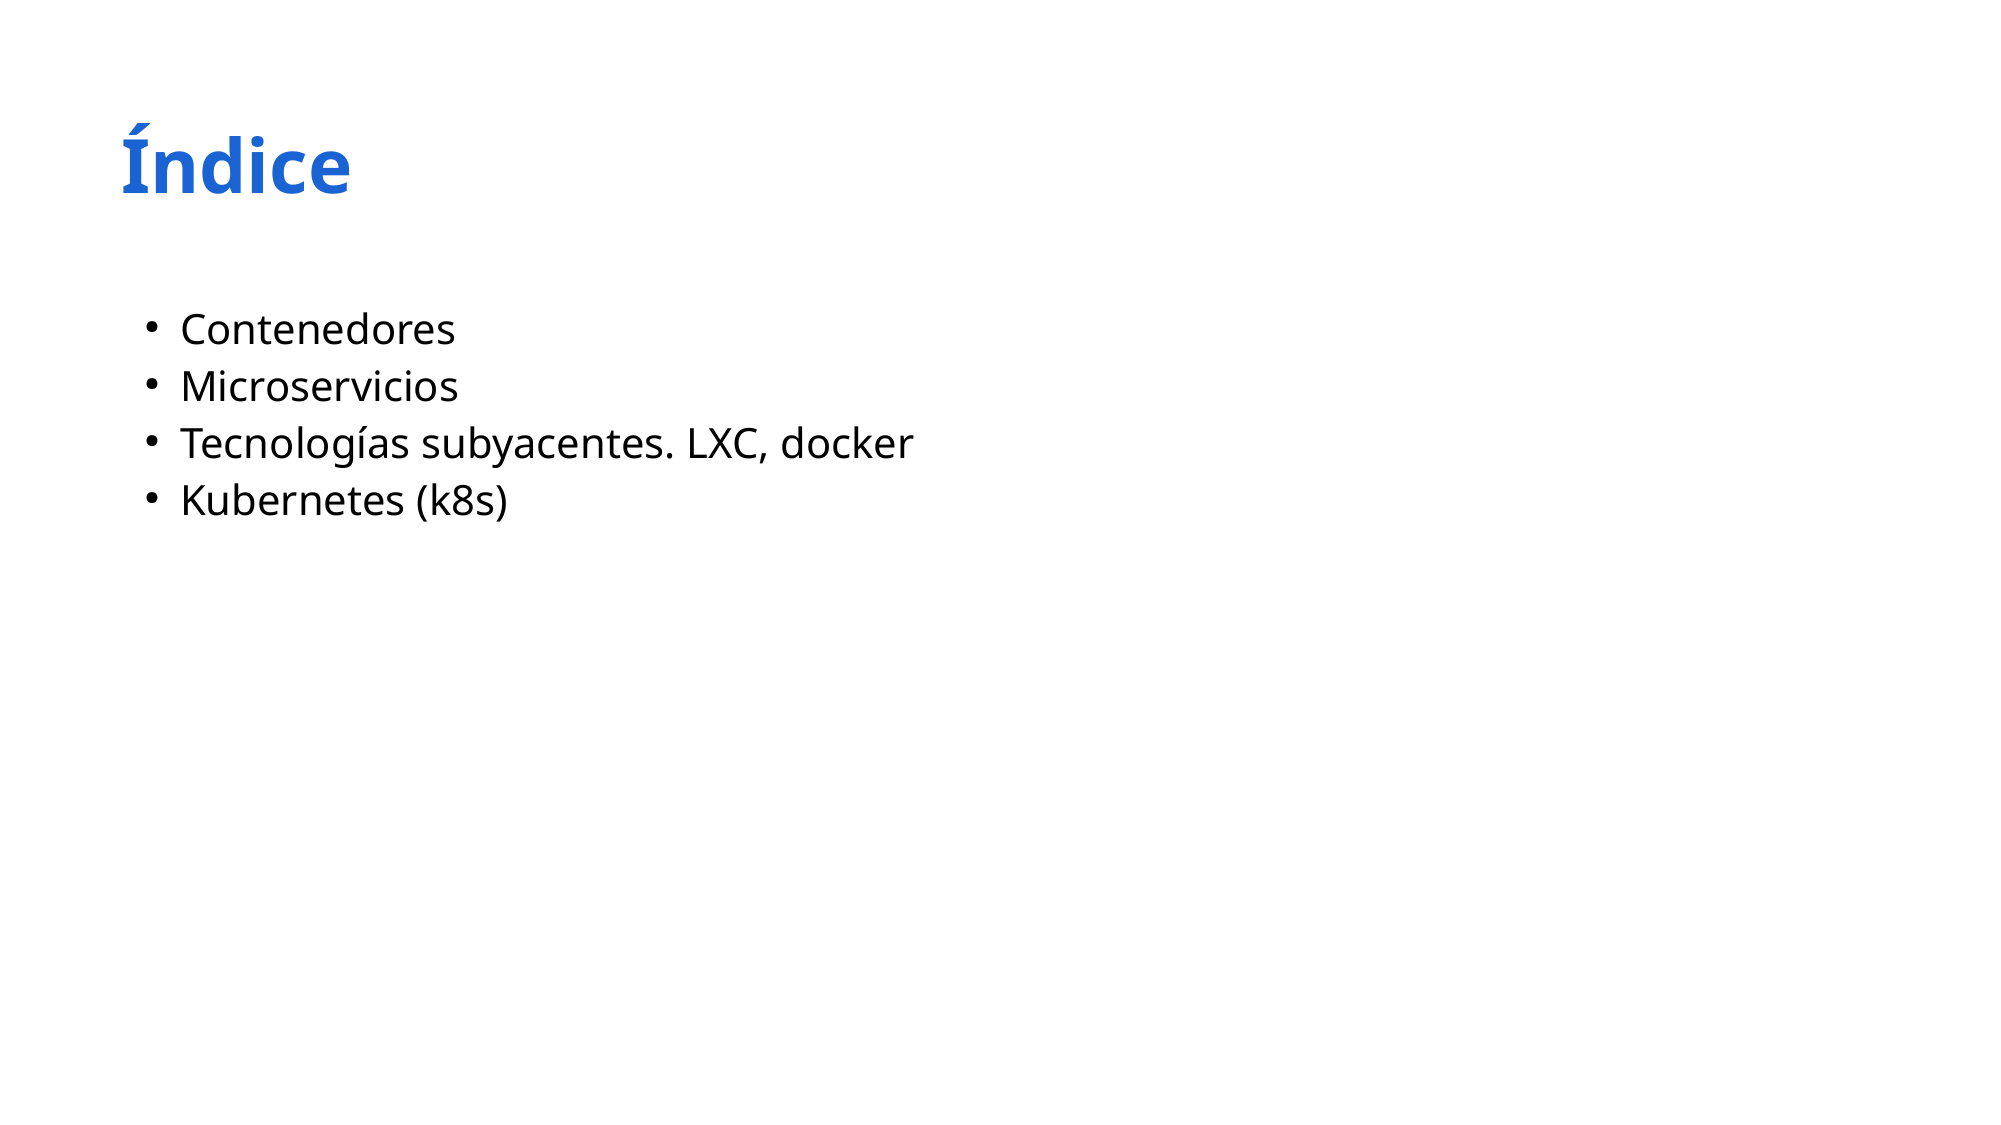

Índice
Contenedores
Microservicios
Tecnologías subyacentes. LXC, docker
Kubernetes (k8s)